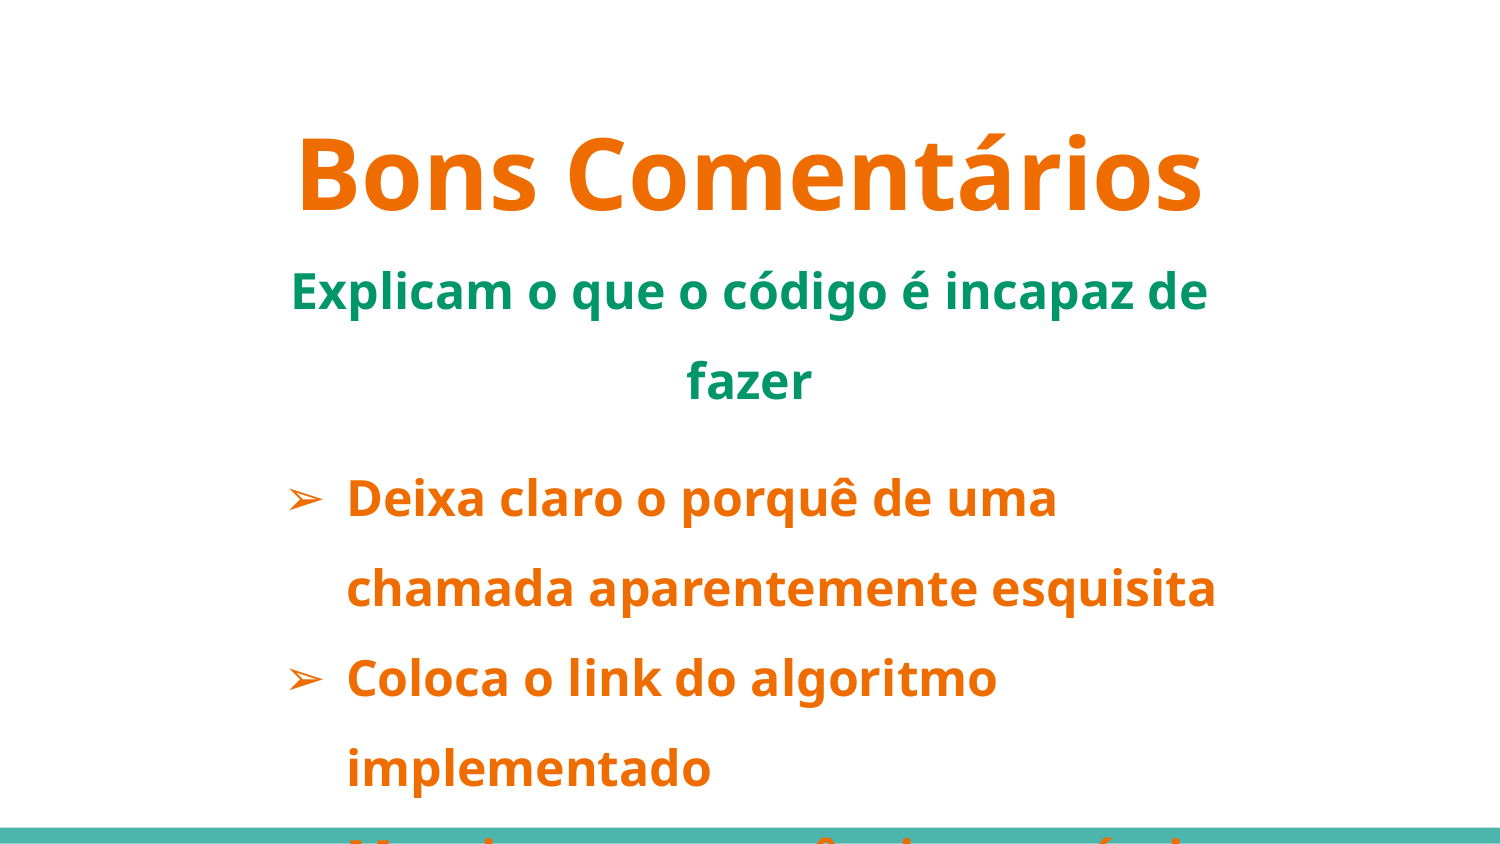

Bons Comentários
Explicam o que o código é incapaz de fazer
Deixa claro o porquê de uma chamada aparentemente esquisita
Coloca o link do algoritmo implementado
Menciona consequências possíveis
// Esse método não é Thread-Safe